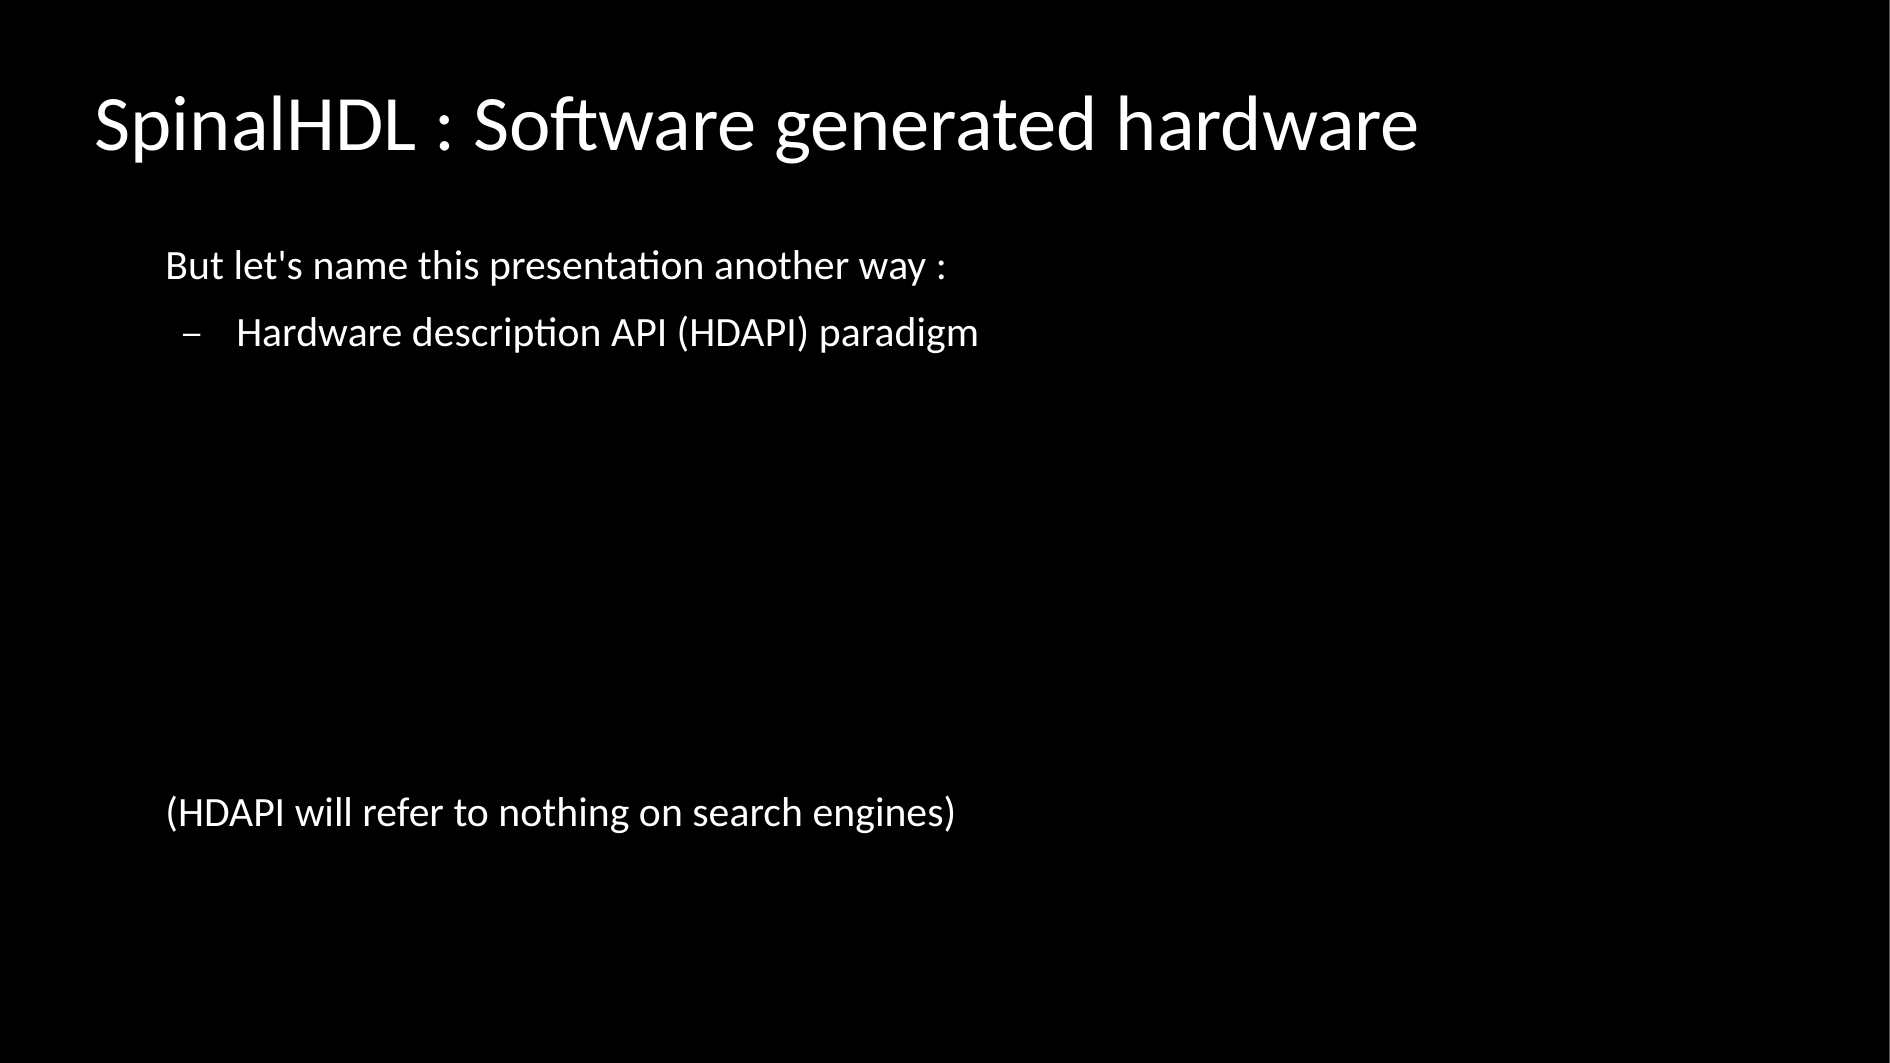

# SpinalHDL : Software generated hardware
But let's name this presentation another way :
Hardware description API (HDAPI) paradigm
(HDAPI will refer to nothing on search engines)